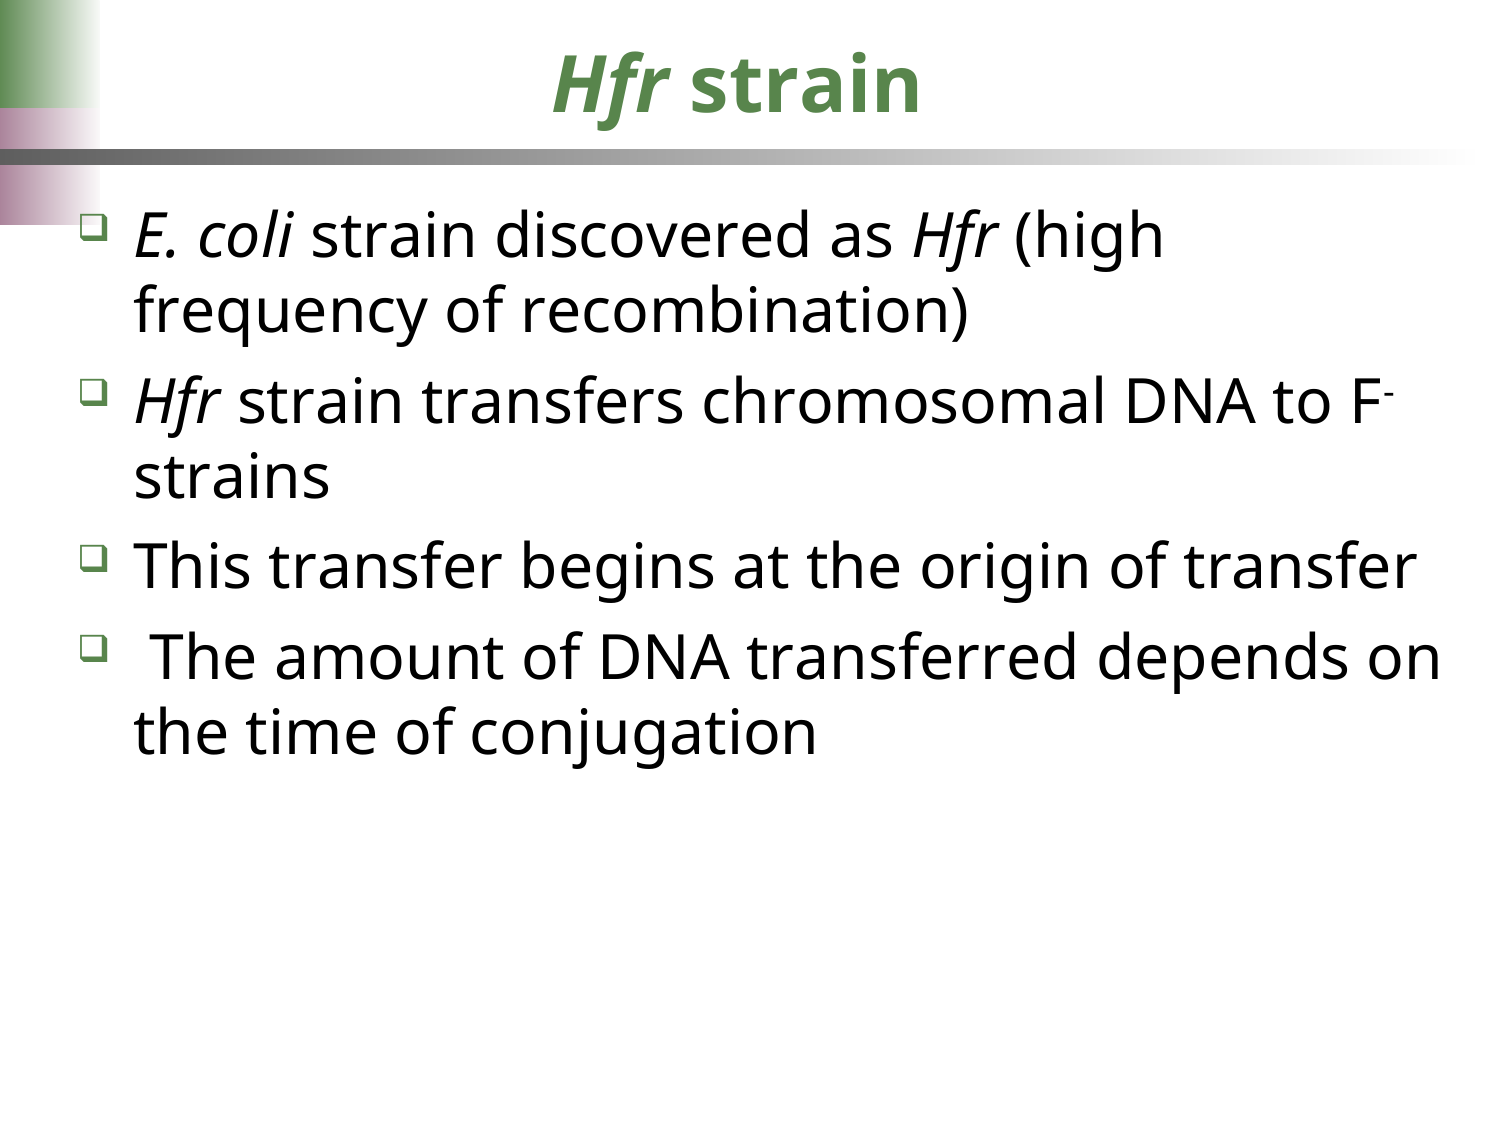

# Hfr strain
E. coli strain discovered as Hfr (high frequency of recombination)
Hfr strain transfers chromosomal DNA to F- strains
This transfer begins at the origin of transfer
 The amount of DNA transferred depends on the time of conjugation